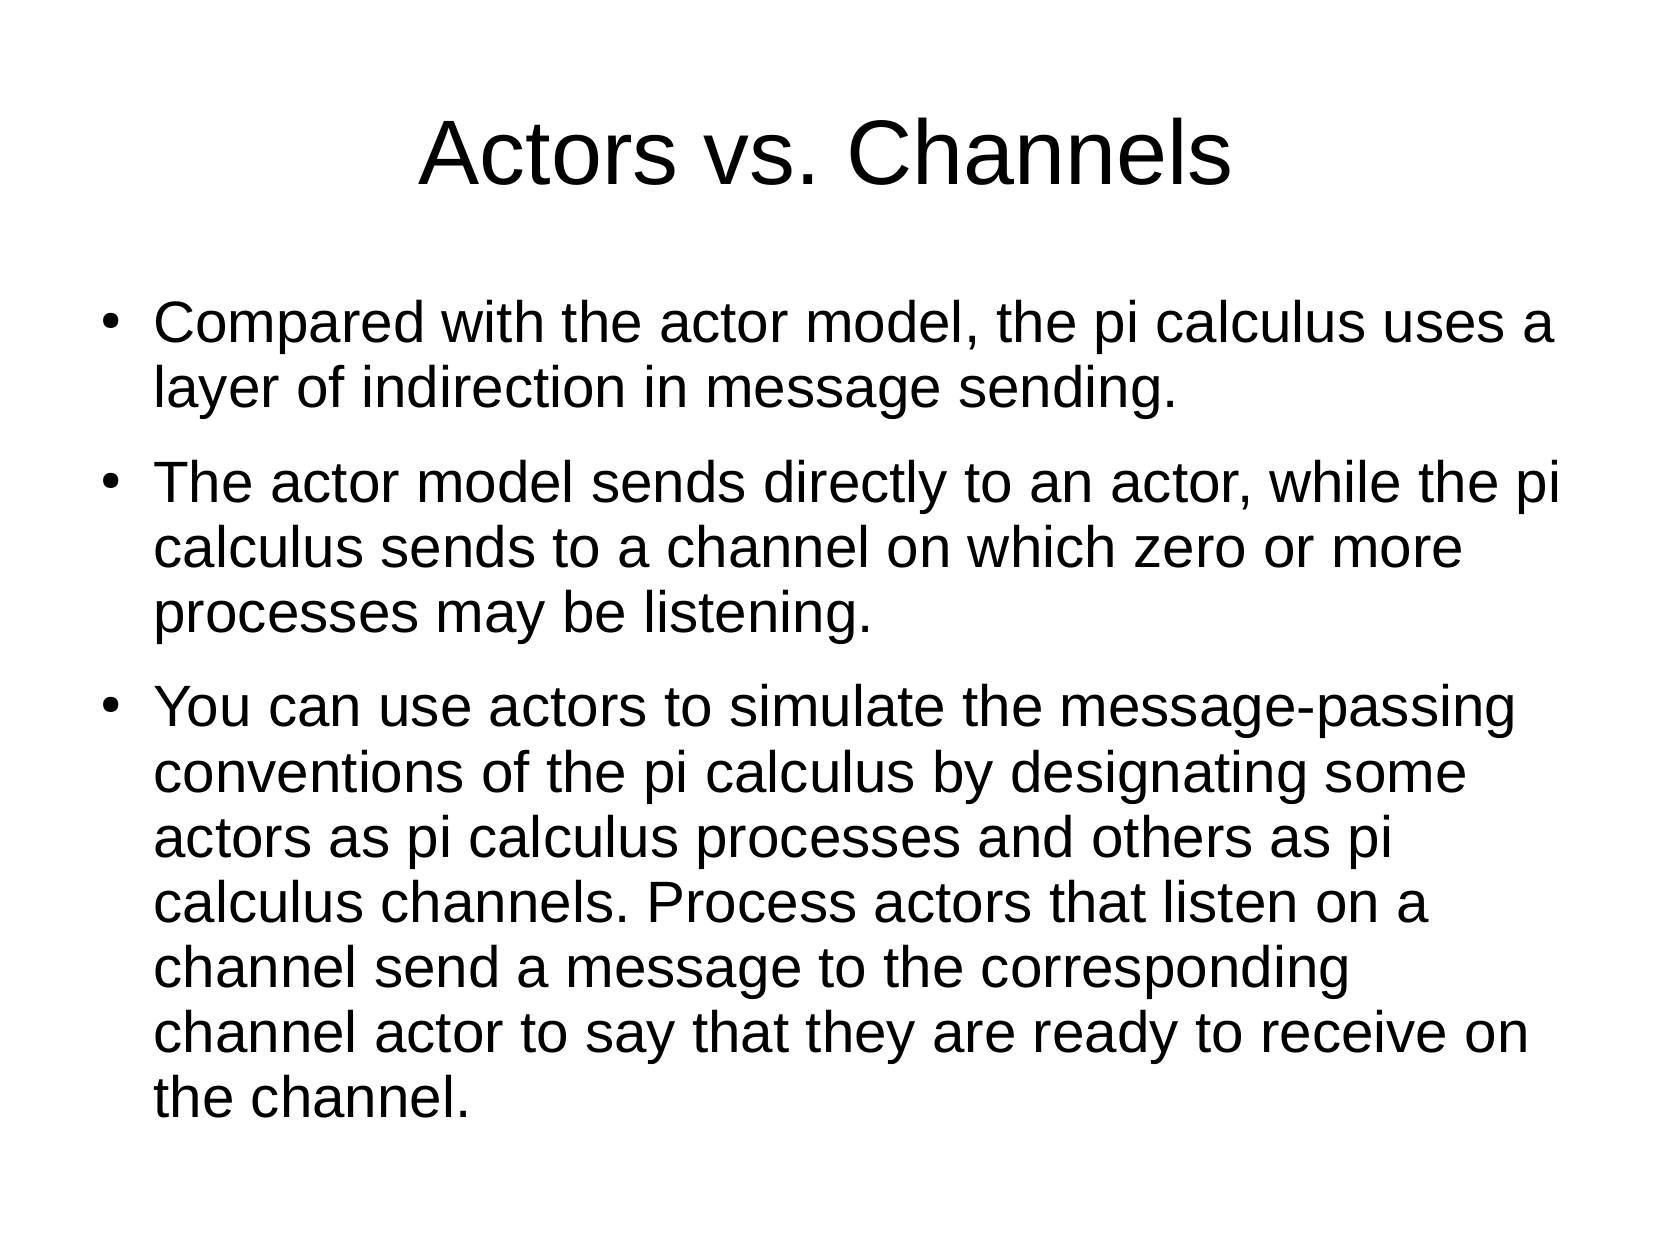

# Actors vs. Channels
Compared with the actor model, the pi calculus uses a layer of indirection in message sending.
The actor model sends directly to an actor, while the pi calculus sends to a channel on which zero or more processes may be listening.
You can use actors to simulate the message-passing conventions of the pi calculus by designating some actors as pi calculus processes and others as pi calculus channels. Process actors that listen on a channel send a message to the corresponding channel actor to say that they are ready to receive on the channel.